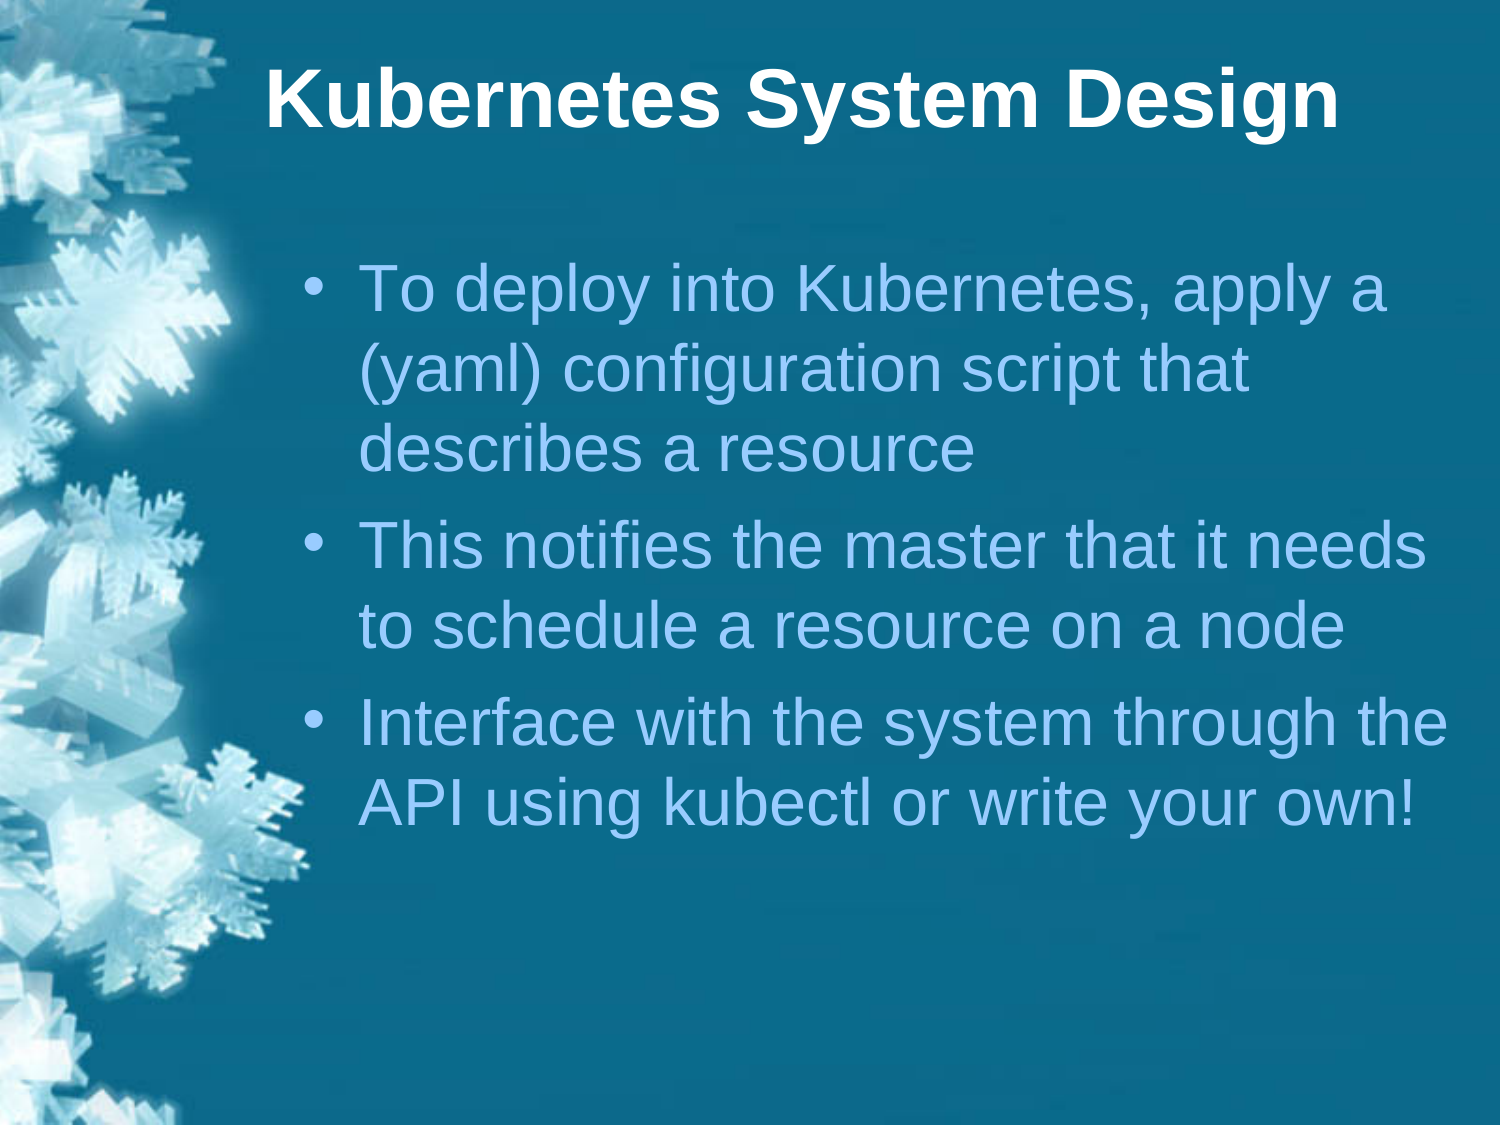

# Kubernetes System Design
To deploy into Kubernetes, apply a (yaml) configuration script that describes a resource
This notifies the master that it needs to schedule a resource on a node
Interface with the system through the API using kubectl or write your own!